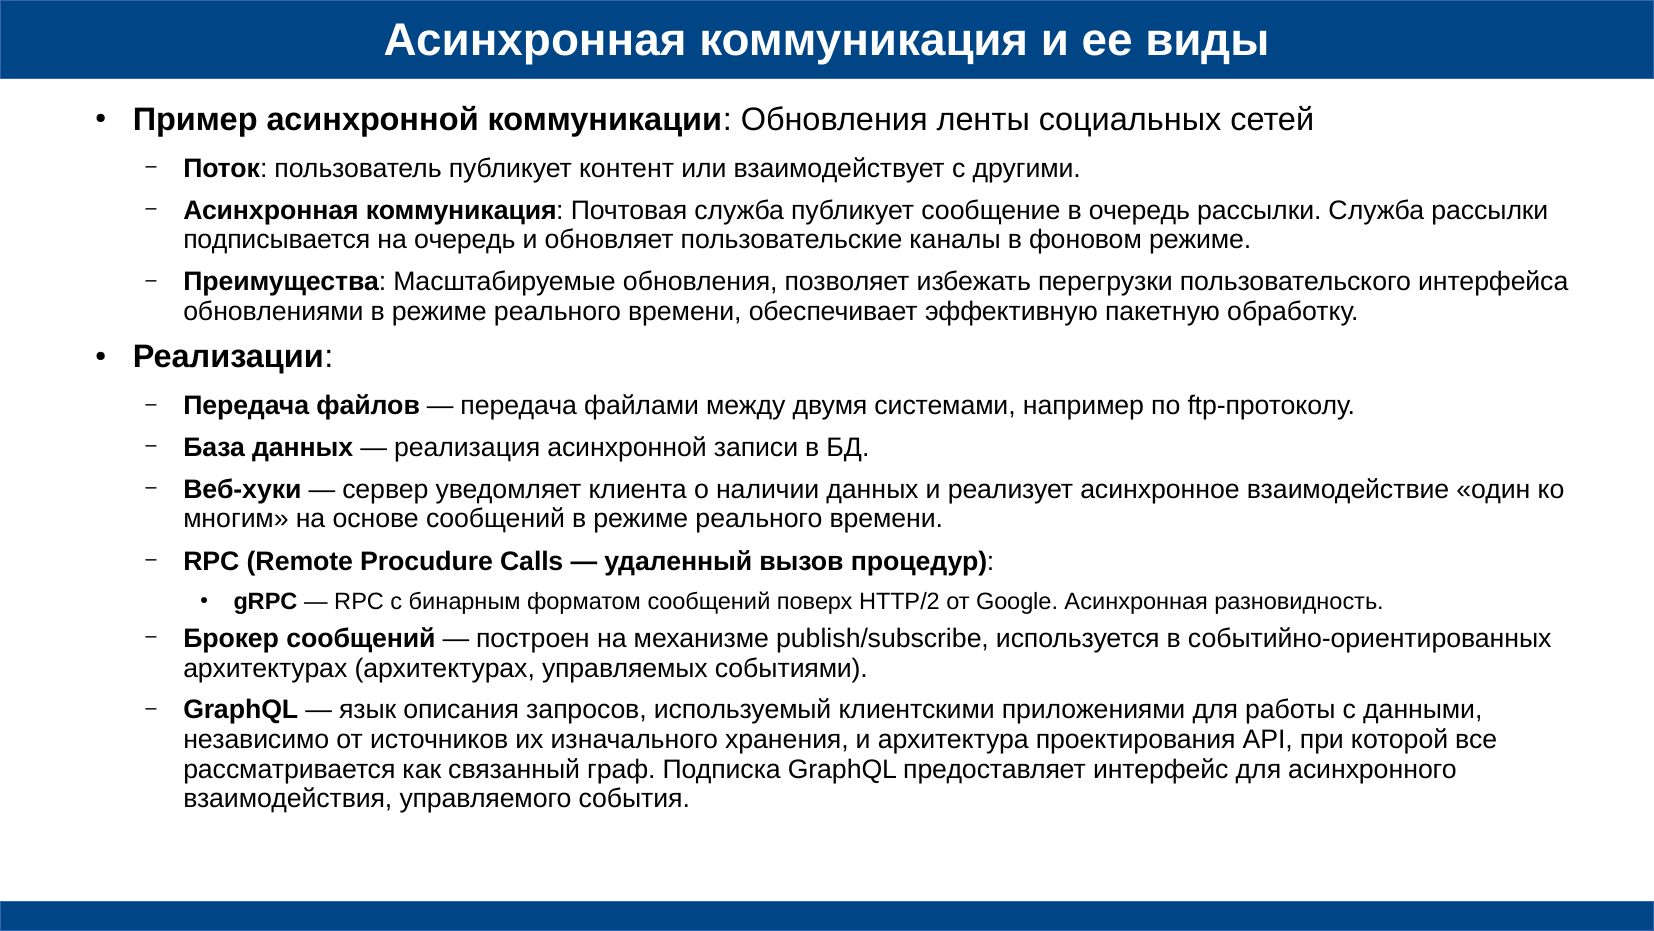

# Асинхронная коммуникация и ее виды
Пример асинхронной коммуникации: Обновления ленты социальных сетей
Поток: пользователь публикует контент или взаимодействует с другими.
Асинхронная коммуникация: Почтовая служба публикует сообщение в очередь рассылки. Служба рассылки подписывается на очередь и обновляет пользовательские каналы в фоновом режиме.
Преимущества: Масштабируемые обновления, позволяет избежать перегрузки пользовательского интерфейса обновлениями в режиме реального времени, обеспечивает эффективную пакетную обработку.
Реализации:
Передача файлов — передача файлами между двумя системами, например по ftp-протоколу.
База данных — реализация асинхронной записи в БД.
Веб-хуки — сервер уведомляет клиента о наличии данных и реализует асинхронное взаимодействие «один ко многим» на основе сообщений в режиме реального времени.
RPC (Remote Procudure Calls — удаленный вызов процедур):
gRPC — RPC с бинарным форматом сообщений поверх HTTP/2 от Google. Асинхронная разновидность.
Брокер сообщений — построен на механизме publish/subscribe, используется в событийно-ориентированных архитектурах (архитектурах, управляемых событиями).
GraphQL — язык описания запросов, используемый клиентскими приложениями для работы с данными, независимо от источников их изначального хранения, и архитектура проектирования API, при которой все рассматривается как связанный граф. Подписка GraphQL предоставляет интерфейс для асинхронного взаимодействия, управляемого события.